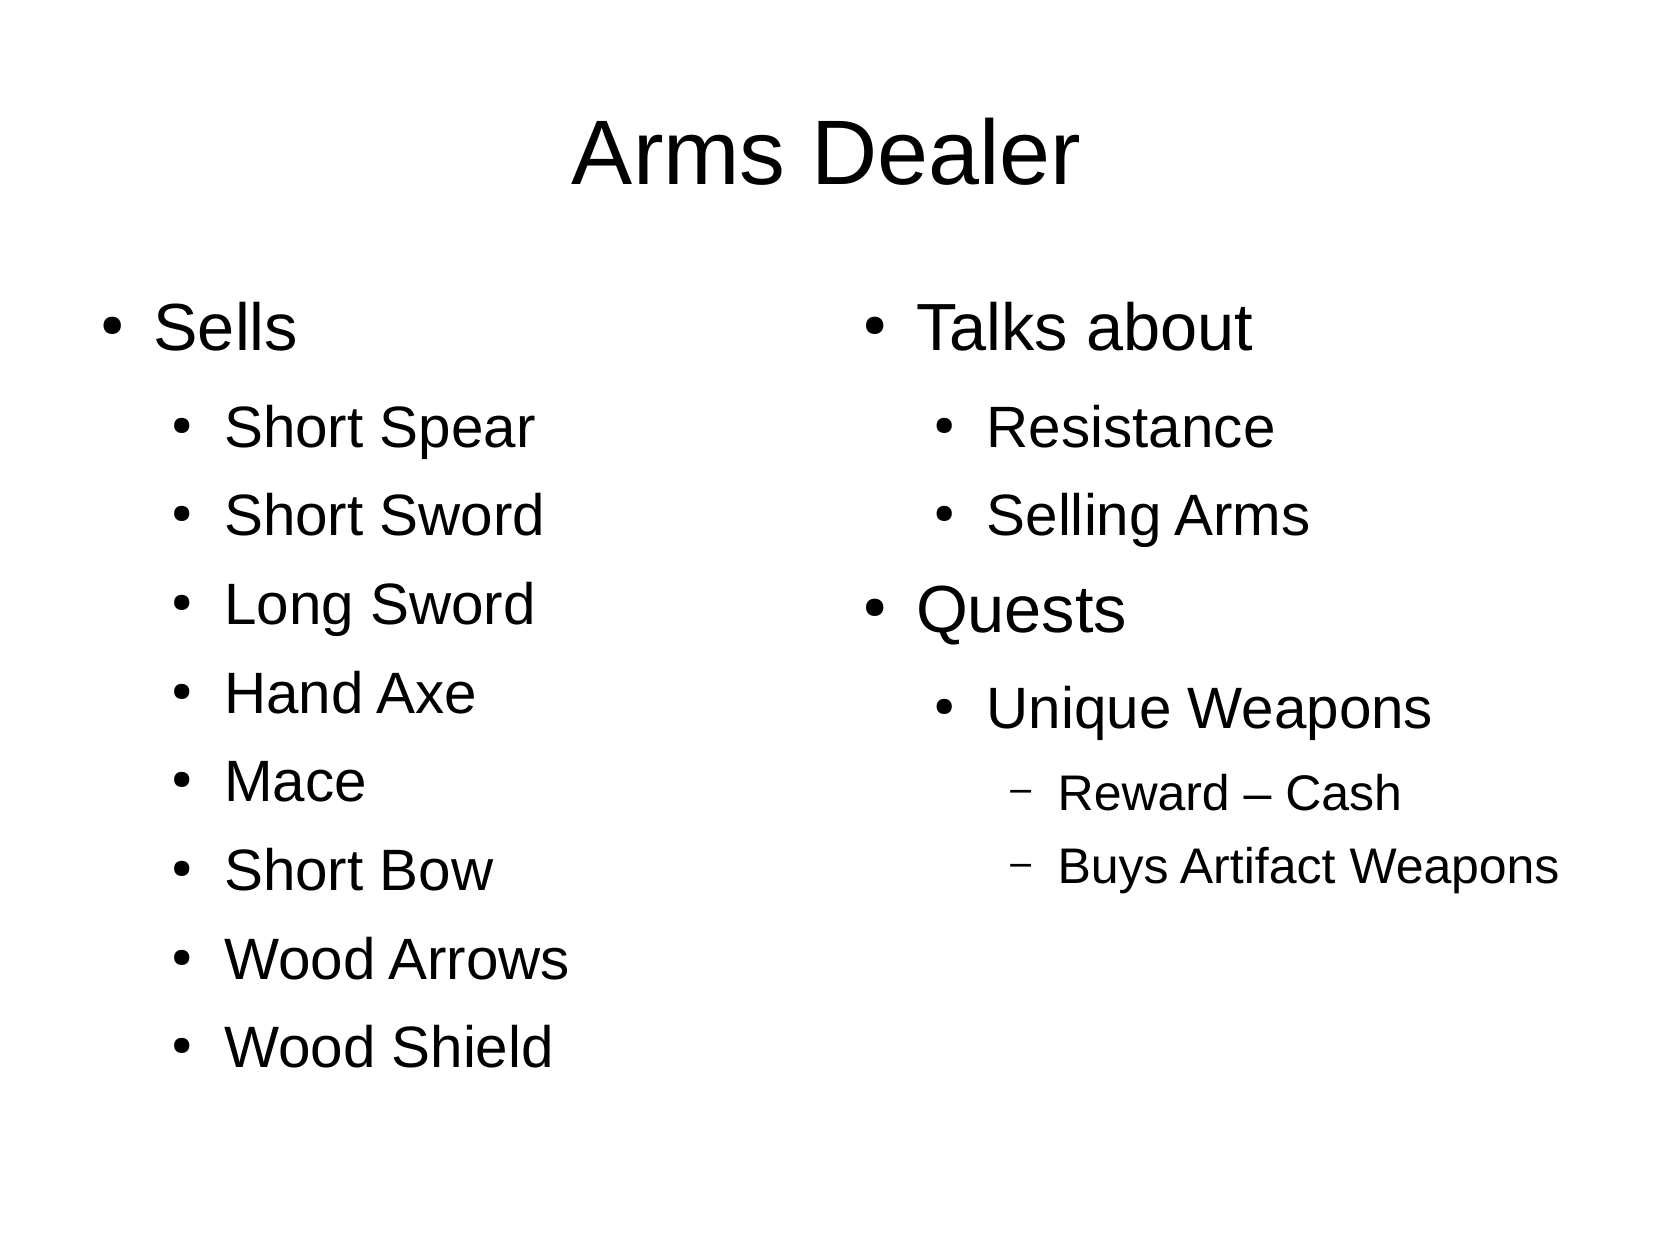

# Arms Dealer
Sells
Short Spear
Short Sword
Long Sword
Hand Axe
Mace
Short Bow
Wood Arrows
Wood Shield
Talks about
Resistance
Selling Arms
Quests
Unique Weapons
Reward – Cash
Buys Artifact Weapons